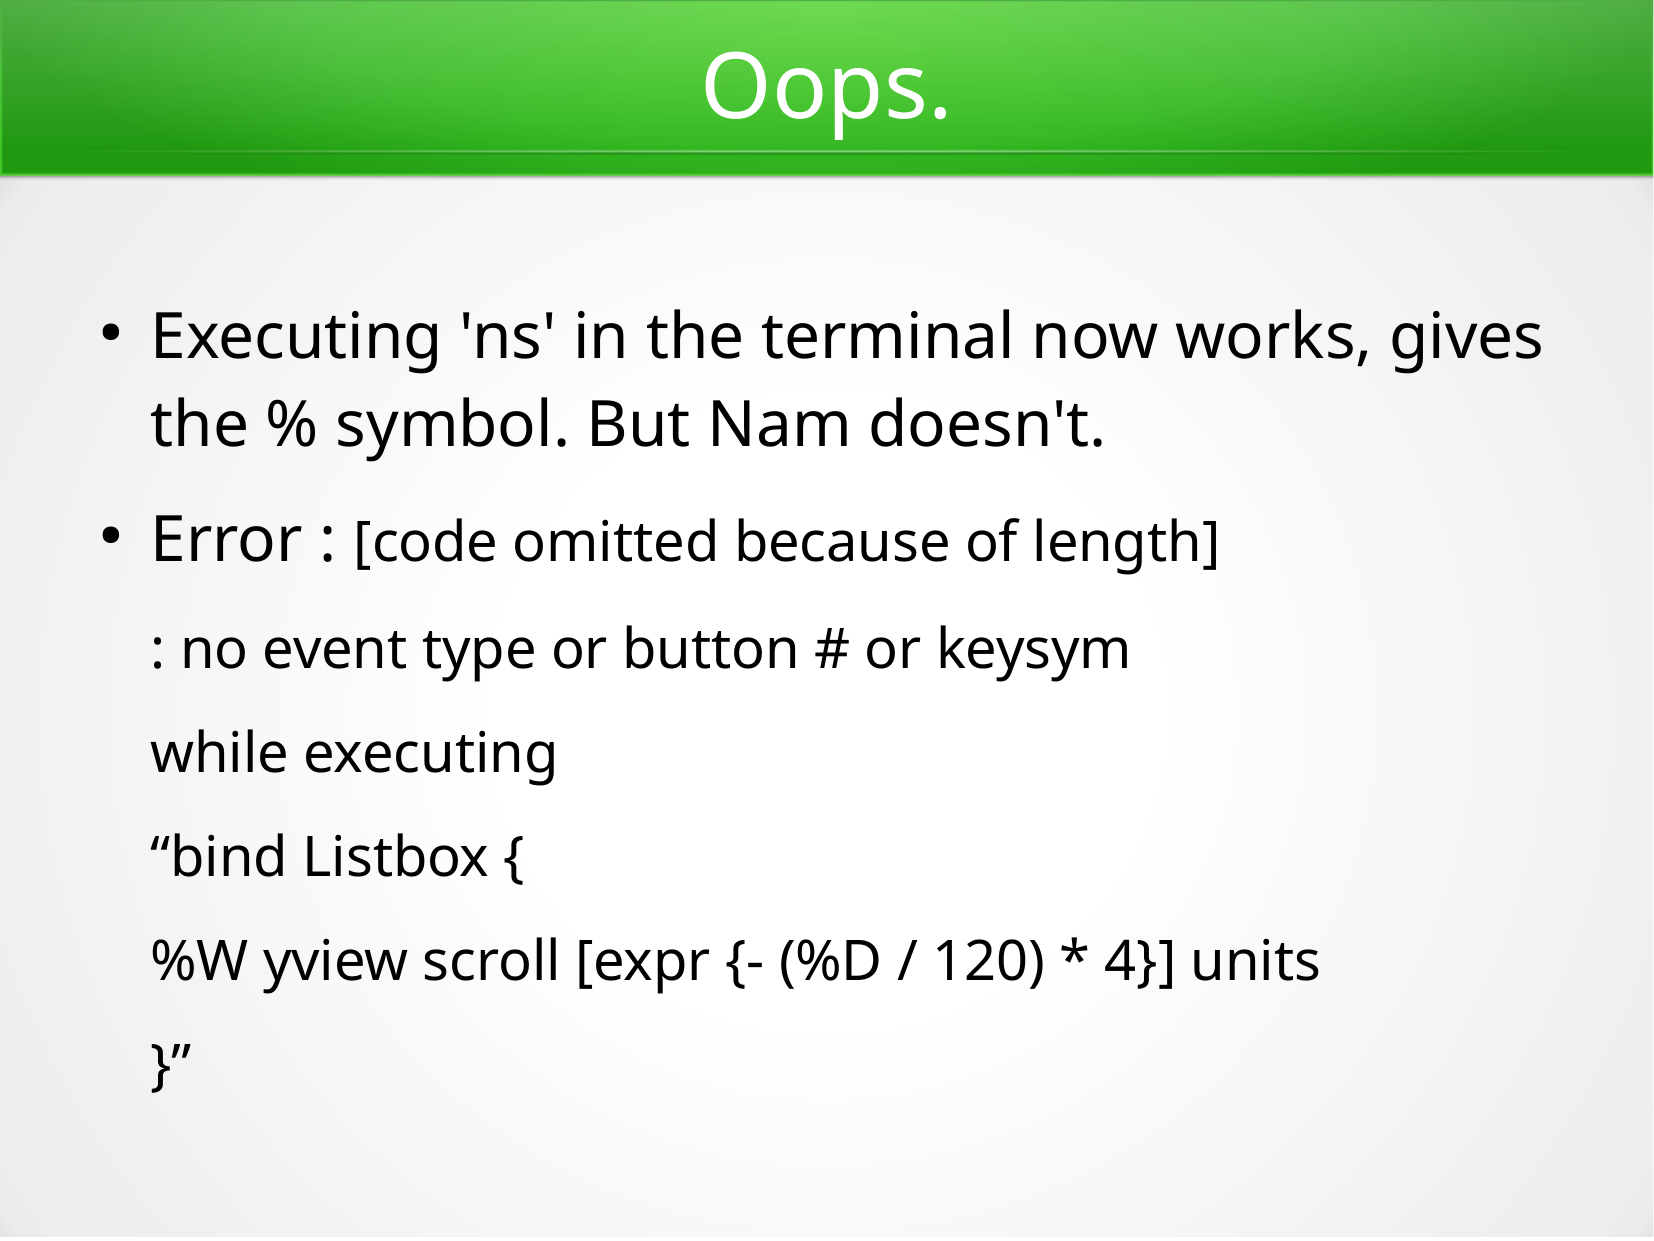

# Oops.
Executing 'ns' in the terminal now works, gives the % symbol. But Nam doesn't.
Error : [code omitted because of length]
: no event type or button # or keysym
while executing
“bind Listbox {
%W yview scroll [expr {- (%D / 120) * 4}] units
}”